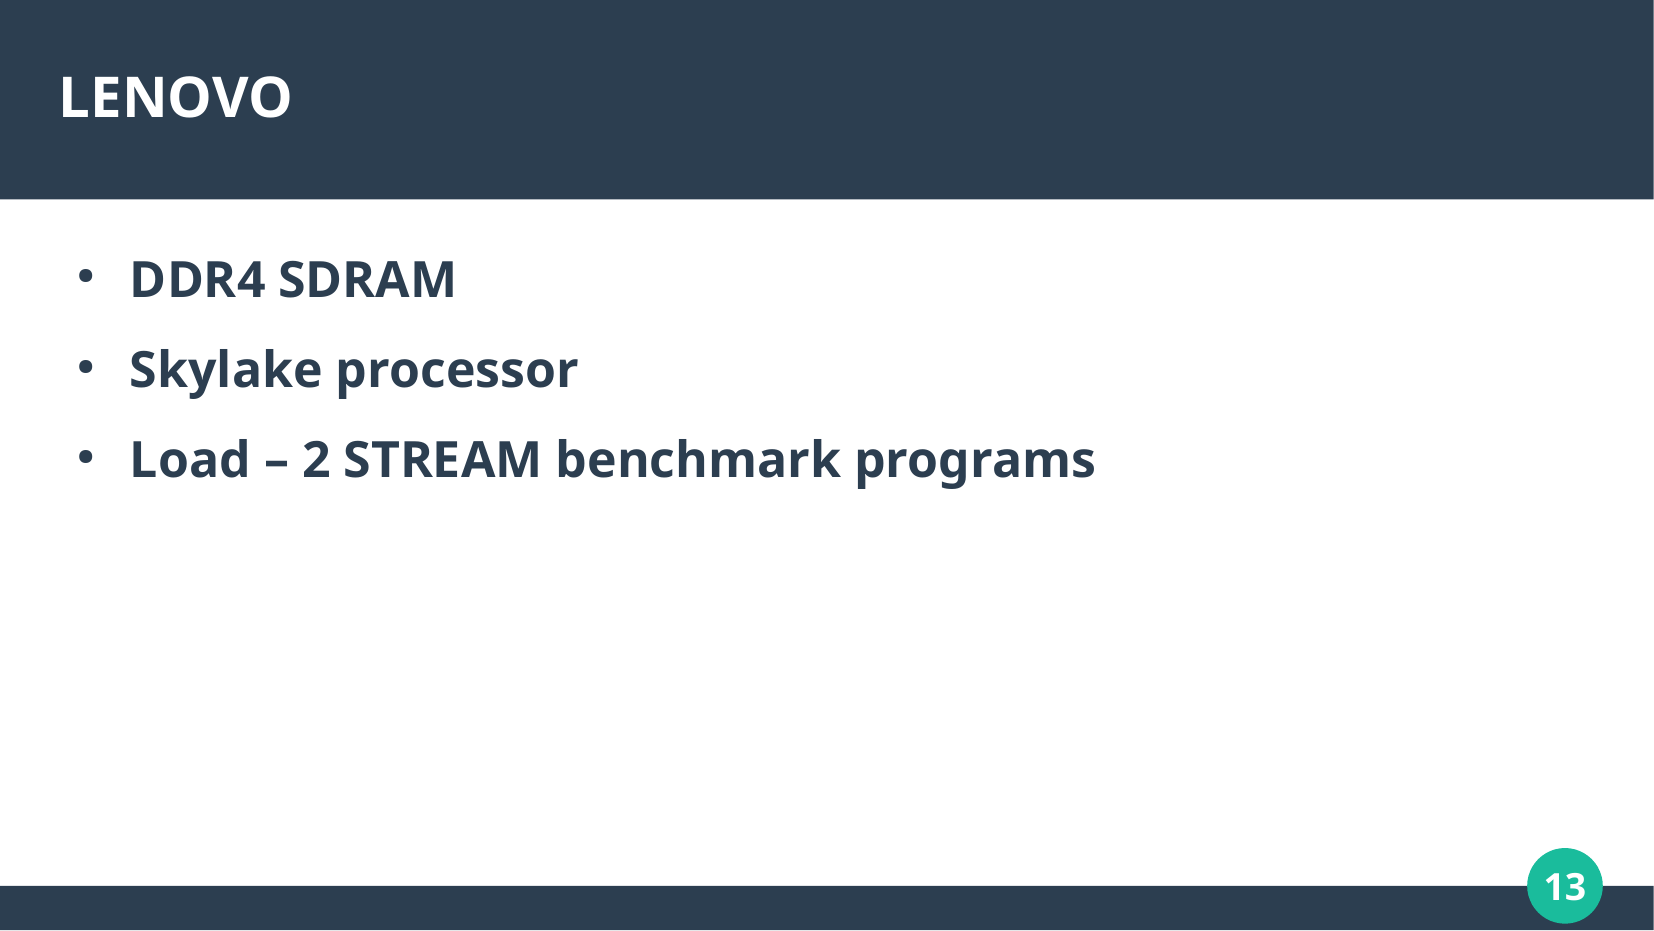

# LENOVO
DDR4 SDRAM
Skylake processor
Load – 2 STREAM benchmark programs